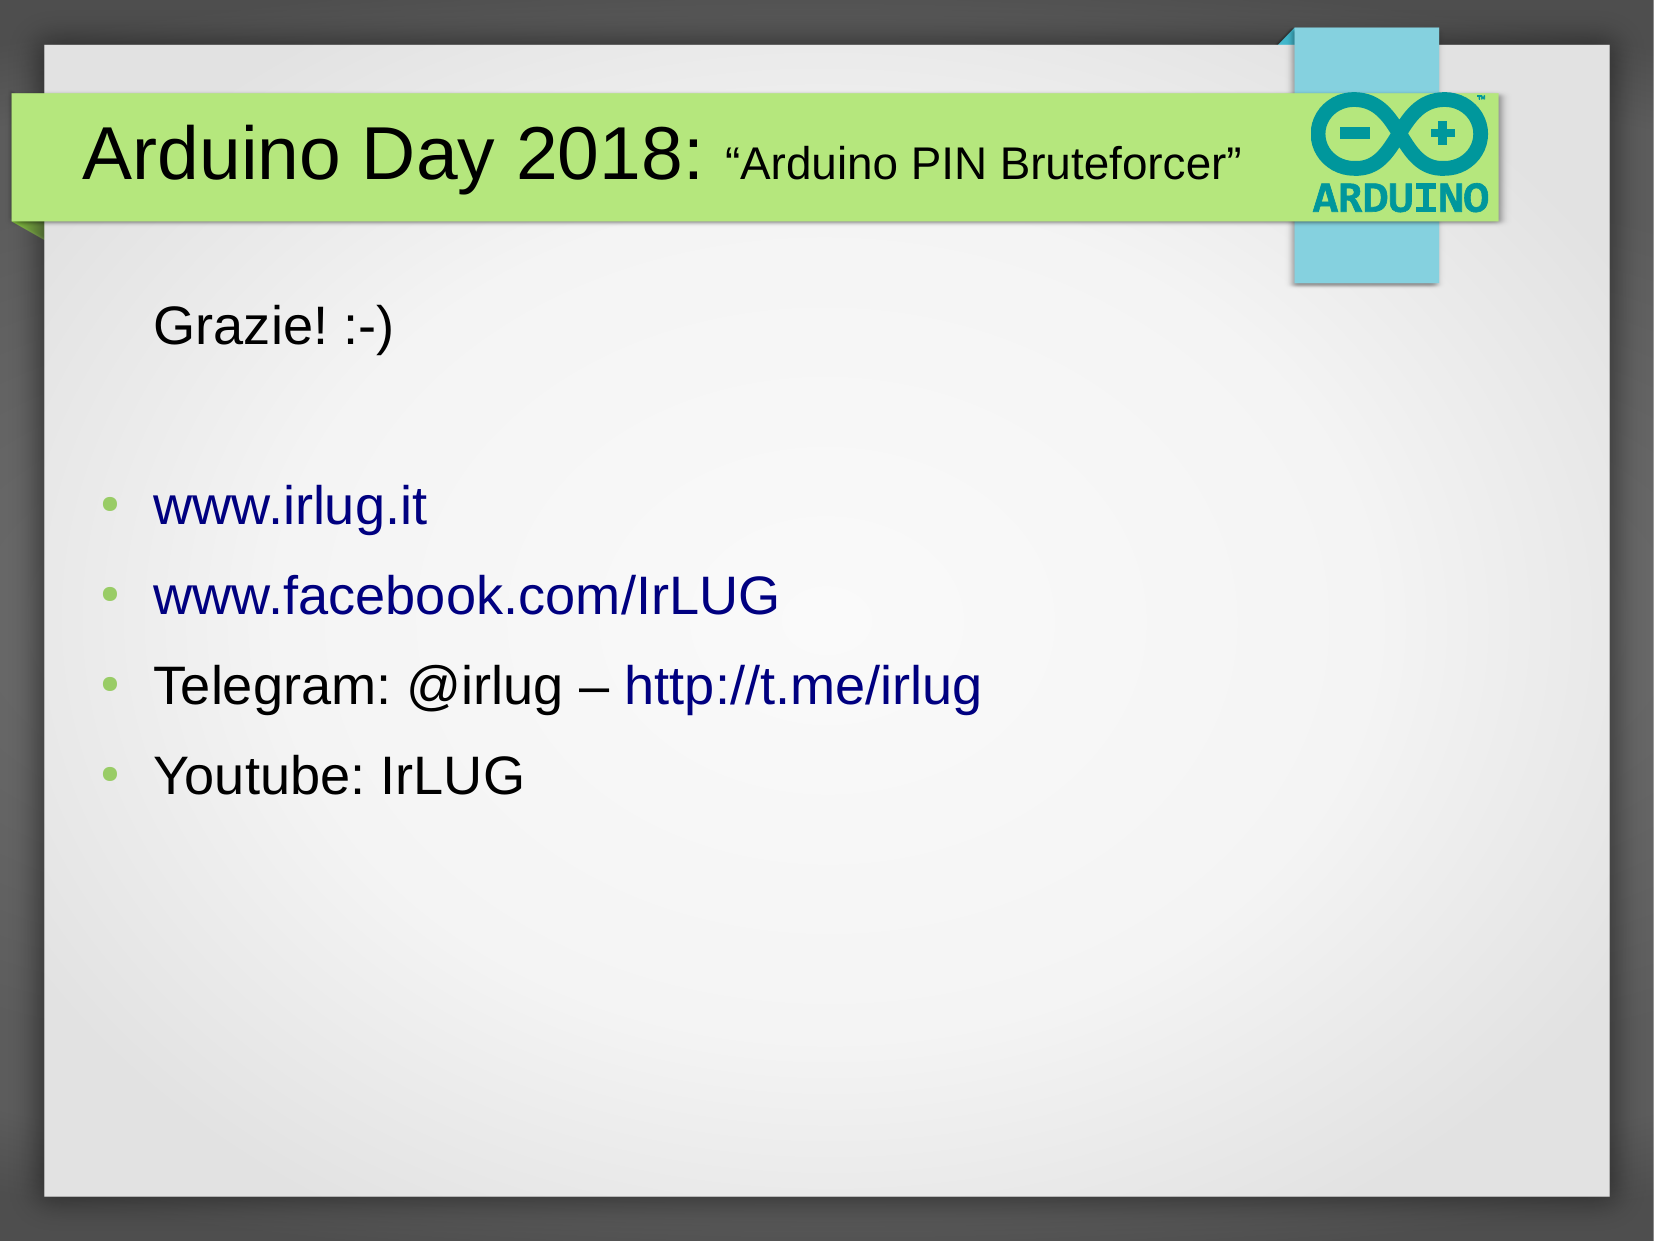

# Arduino Day 2018: “Arduino PIN Bruteforcer”
Grazie! :-)
www.irlug.it
www.facebook.com/IrLUG
Telegram: @irlug – http://t.me/irlug
Youtube: IrLUG